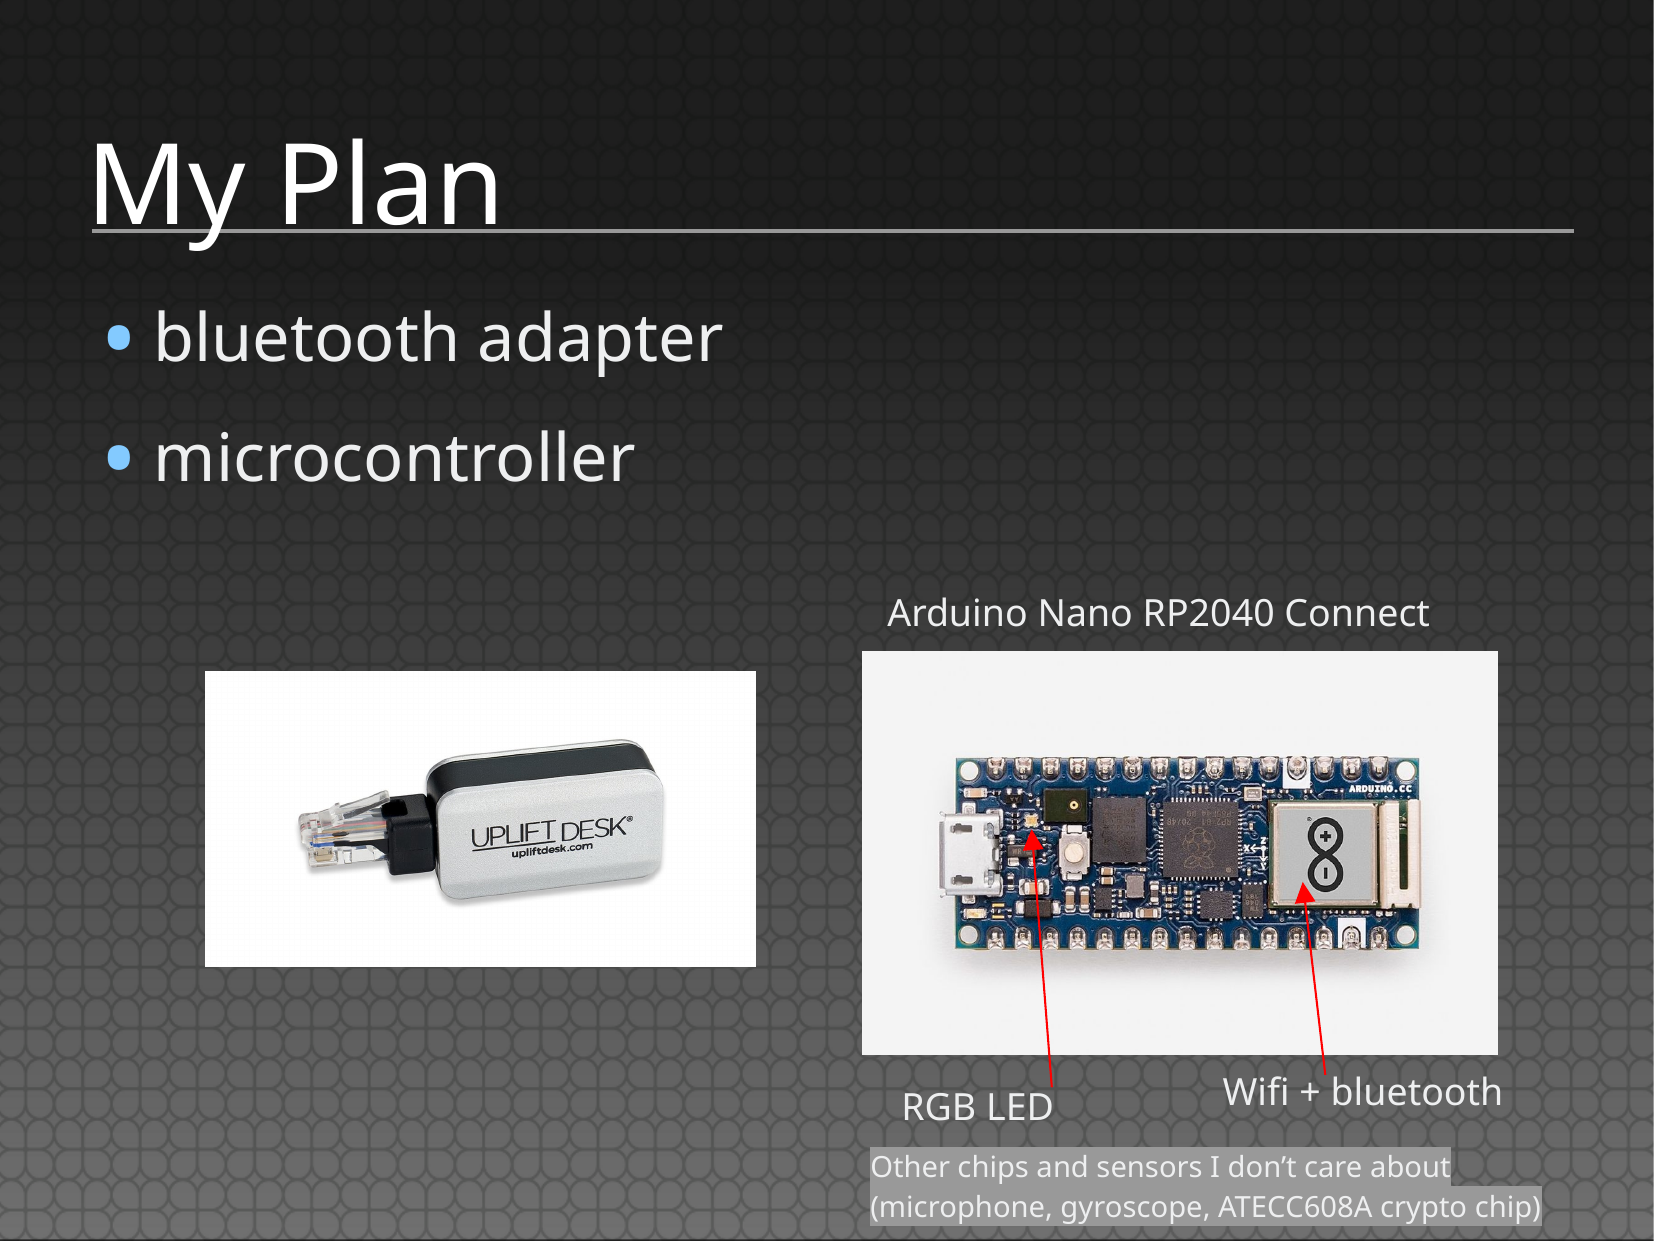

# My Plan
bluetooth adapter
microcontroller
Arduino Nano RP2040 Connect
RGB LED
Wifi + bluetooth
Other chips and sensors I don’t care about (microphone, gyroscope, ATECC608A crypto chip)